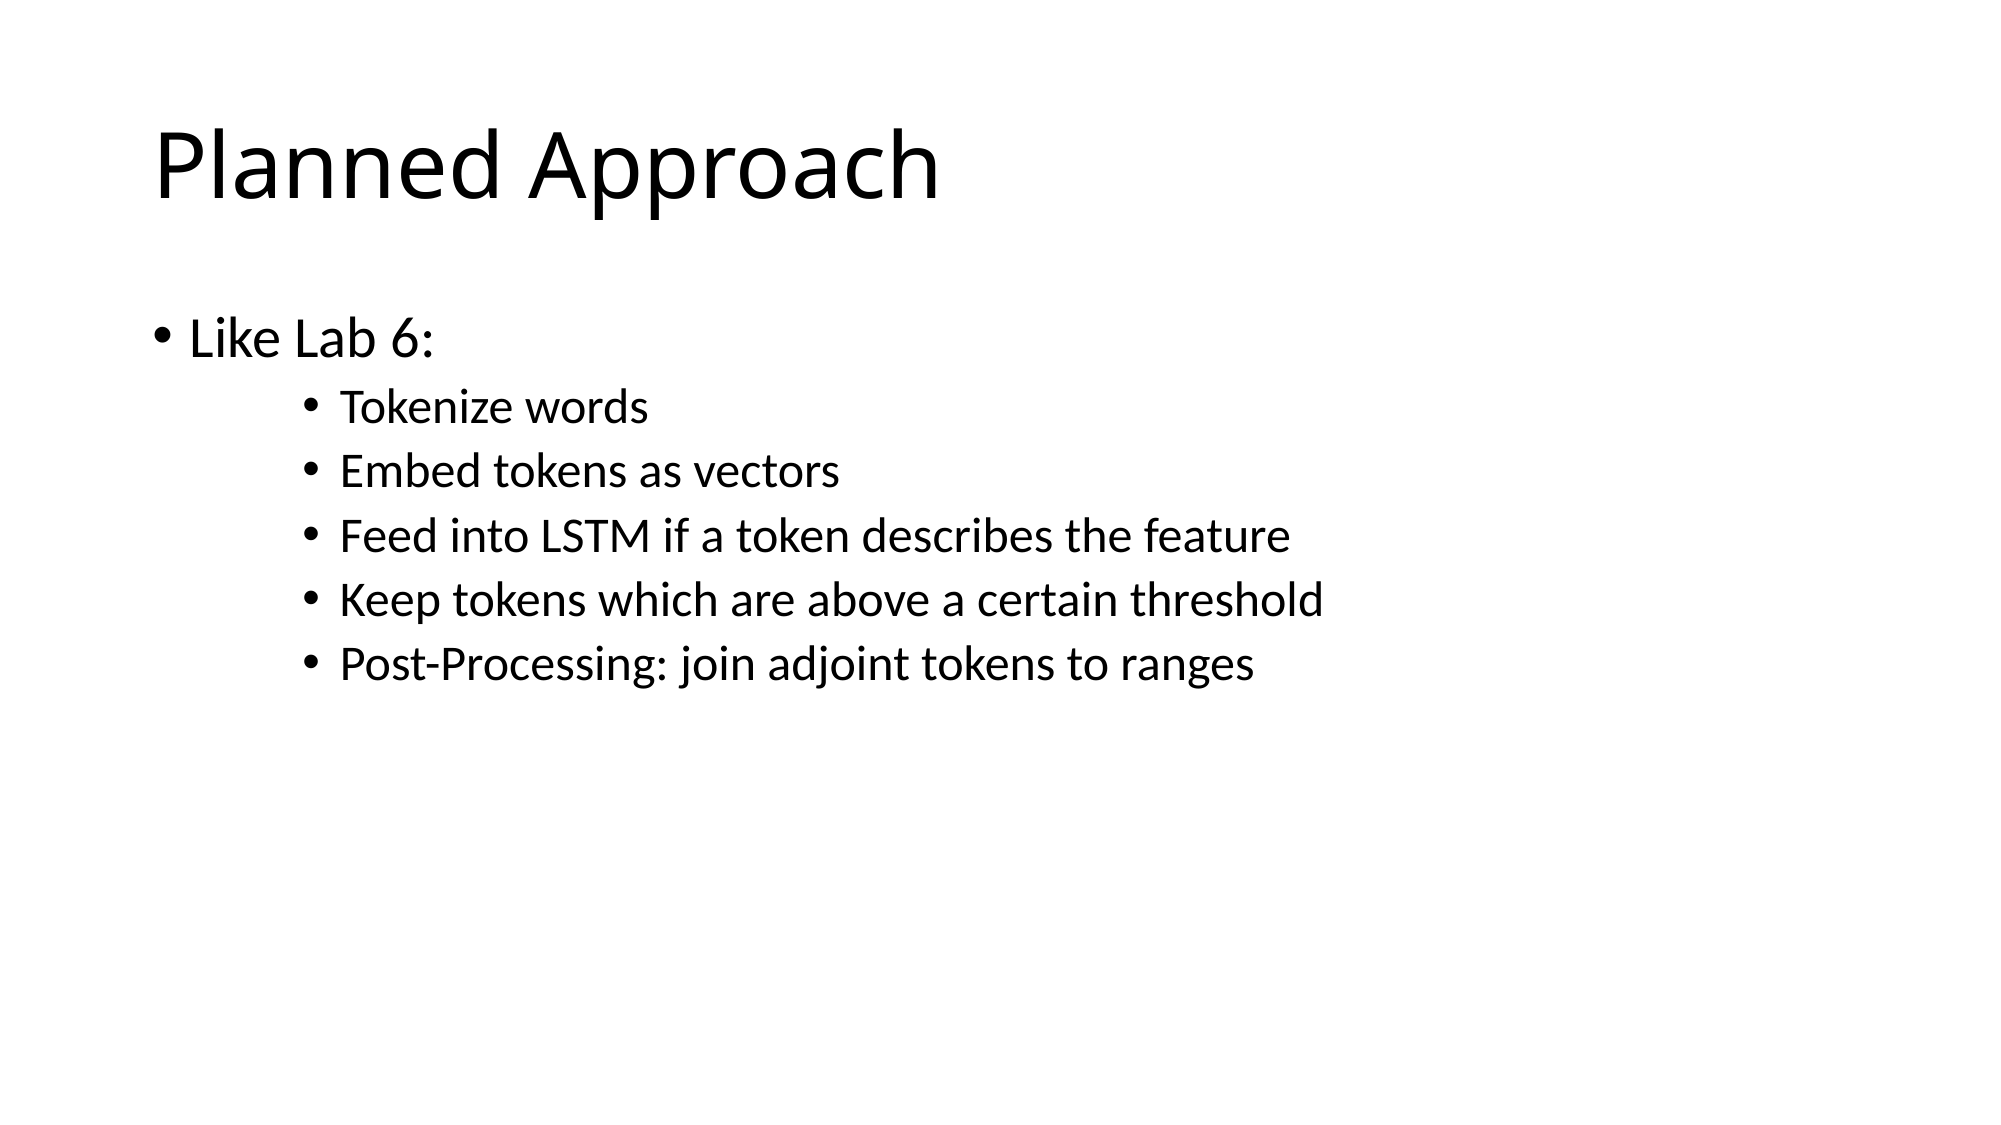

# Planned Approach
Like Lab 6:
Tokenize words
Embed tokens as vectors
Feed into LSTM if a token describes the feature
Keep tokens which are above a certain threshold
Post-Processing: join adjoint tokens to ranges